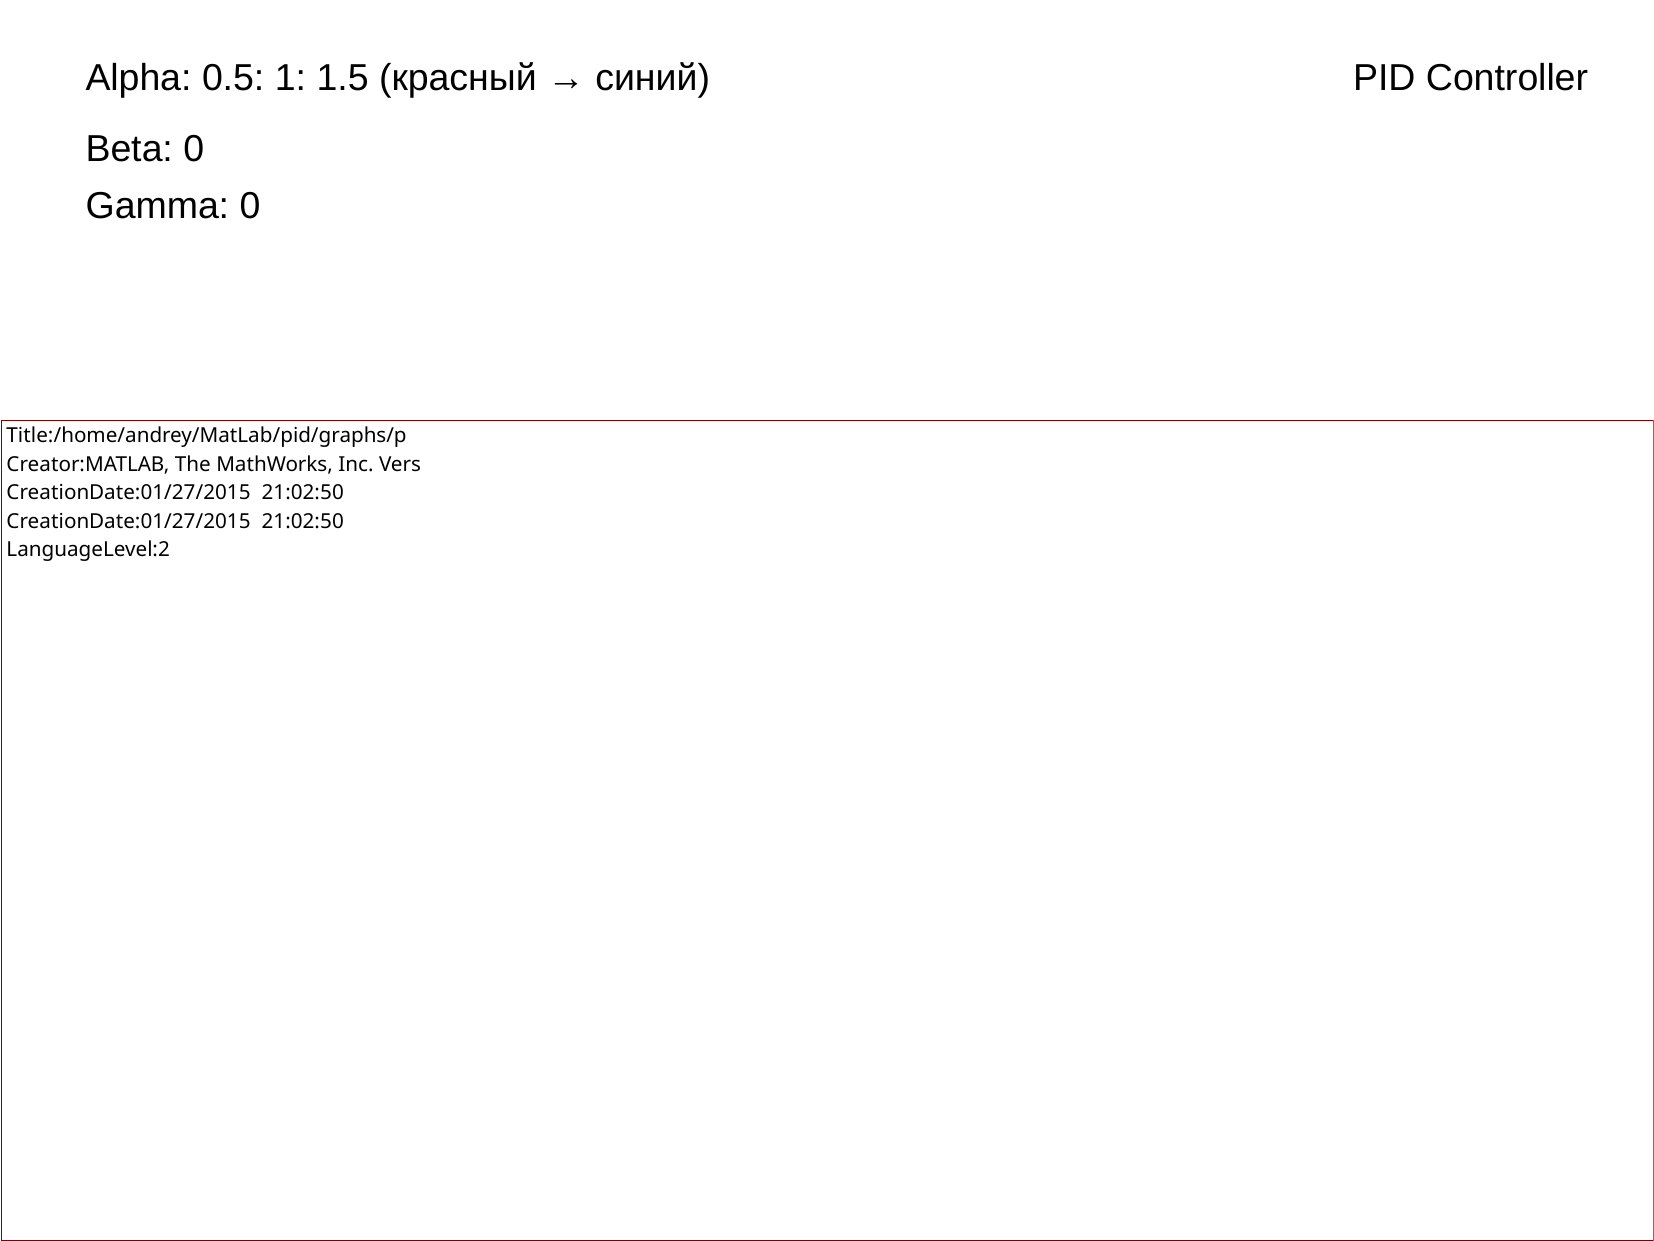

Alpha: 0.5: 1: 1.5 (красный → синий)
PID Controller
Beta: 0
Gamma: 0